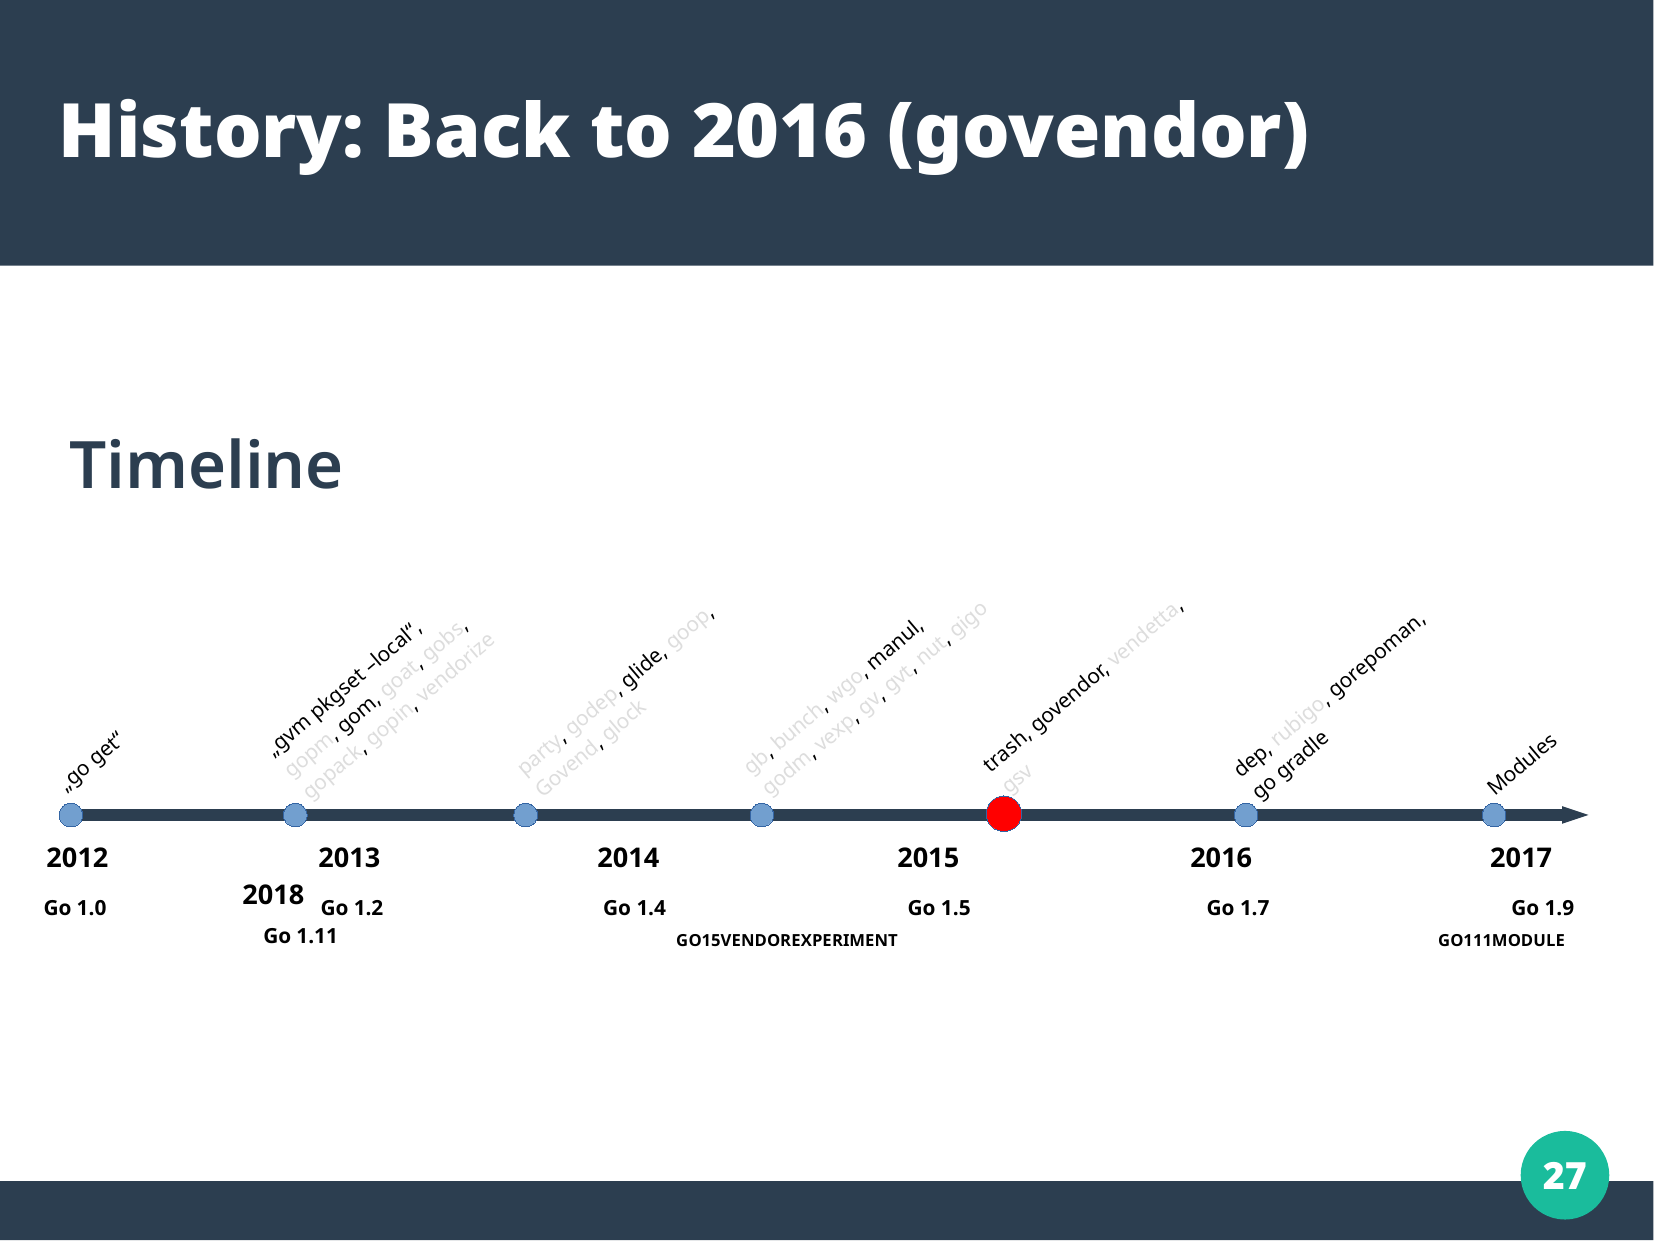

# History: Back to 2016 (govendor)
Timeline
„gvm pkgset –local“,
gopm, gom, goat, gobs,
gopack, gopin, vendorize
gb, bunch, wgo, manul,
godm, vexp, gv, gvt, nut, gigo
trash, govendor, vendetta,
gsv
party, godep, glide, goop,
Govend, glock
dep, rubigo, gorepoman,
go gradle
Modules
„go get“
 2012 2013 2014 2015 2016 2017 2018
 Go 1.0 Go 1.2 Go 1.4 Go 1.5 Go 1.7 Go 1.9 Go 1.11
GO15VENDOREXPERIMENT
GO111MODULE
27